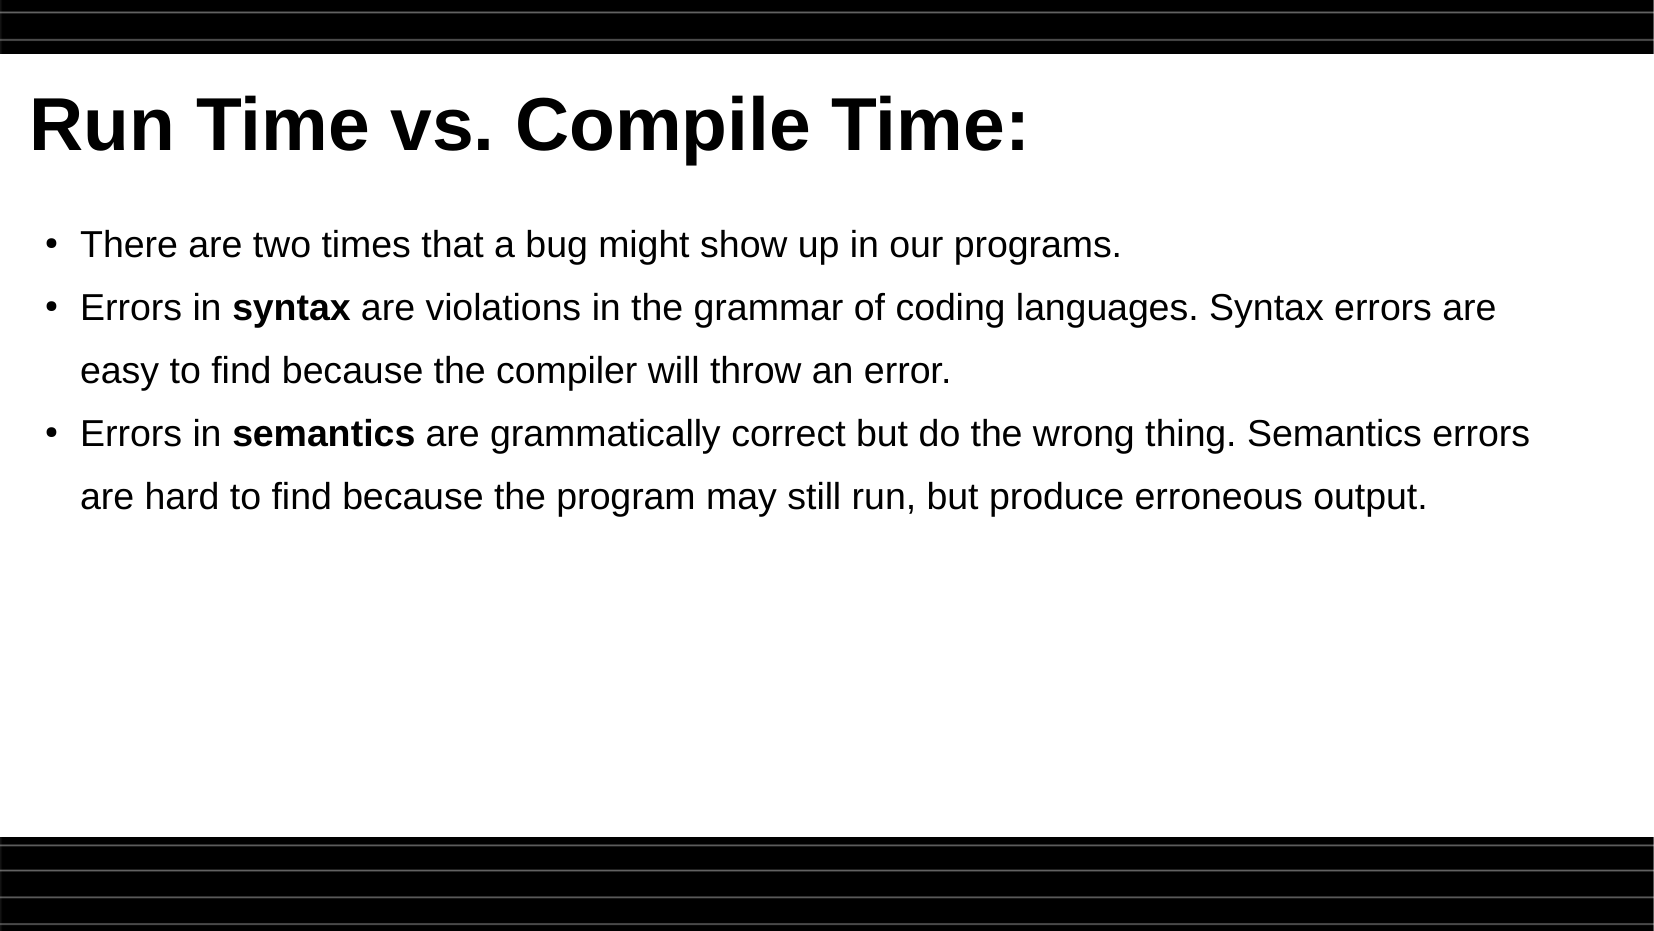

Run Time vs. Compile Time:
There are two times that a bug might show up in our programs.
Errors in syntax are violations in the grammar of coding languages. Syntax errors are easy to find because the compiler will throw an error.
Errors in semantics are grammatically correct but do the wrong thing. Semantics errors are hard to find because the program may still run, but produce erroneous output.